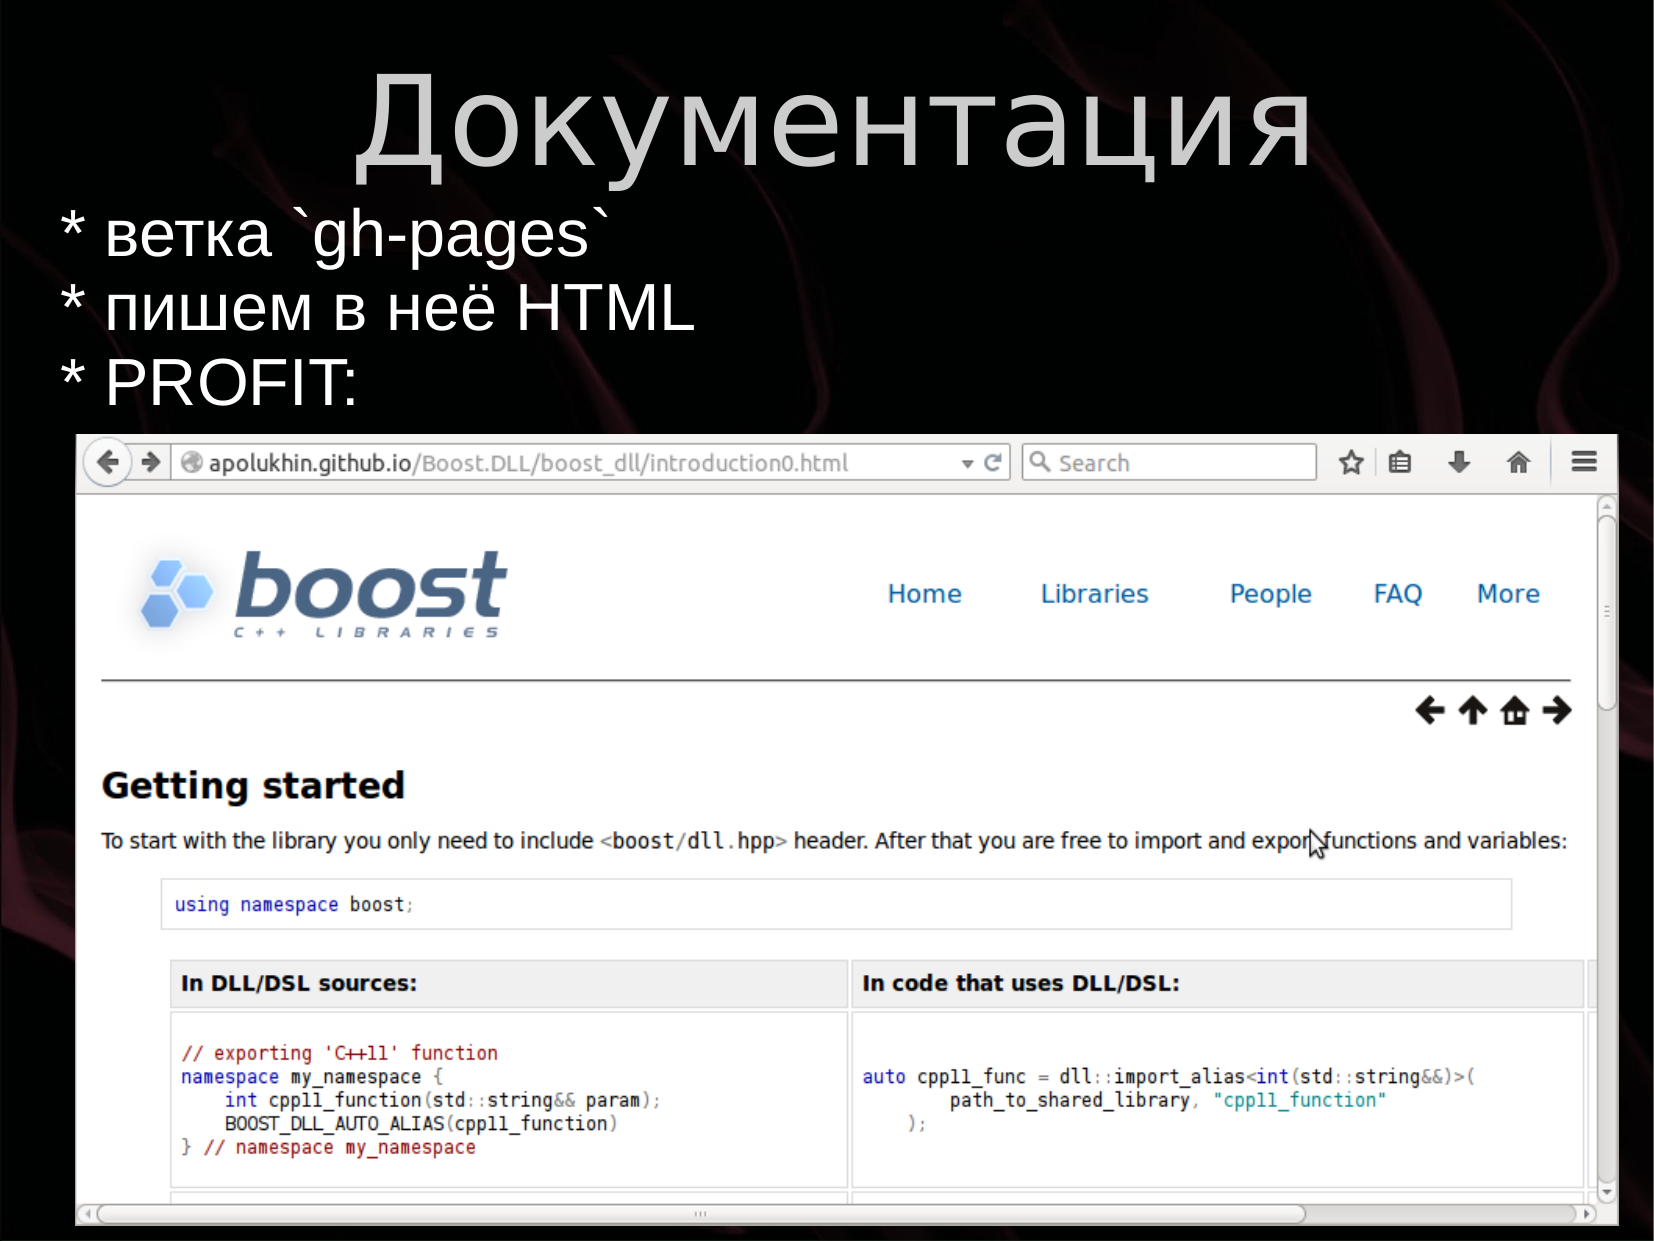

# Документация
* ветка `gh-pages`
* пишем в неё HTML
* PROFIT: